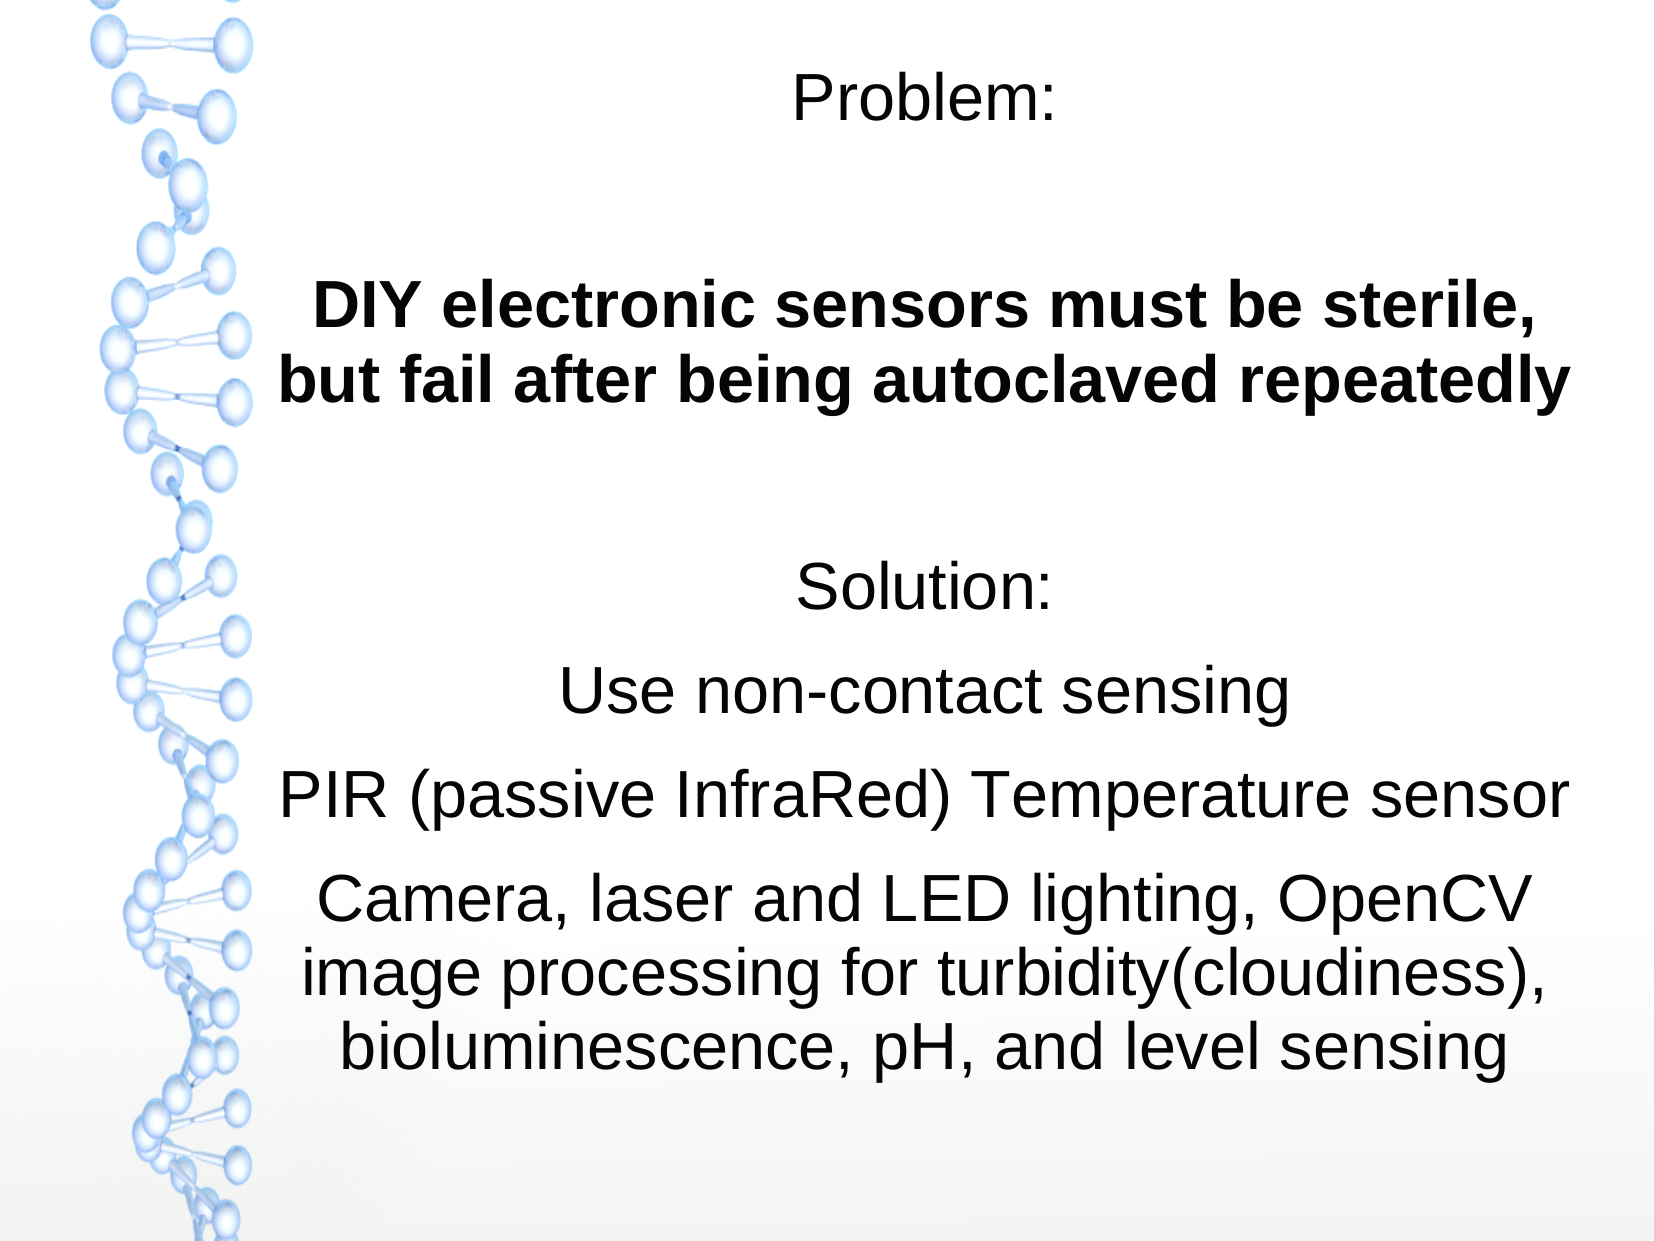

Problem:
DIY electronic sensors must be sterile, but fail after being autoclaved repeatedly
Solution:
Use non-contact sensing
PIR (passive InfraRed) Temperature sensor
Camera, laser and LED lighting, OpenCV image processing for turbidity(cloudiness), bioluminescence, pH, and level sensing